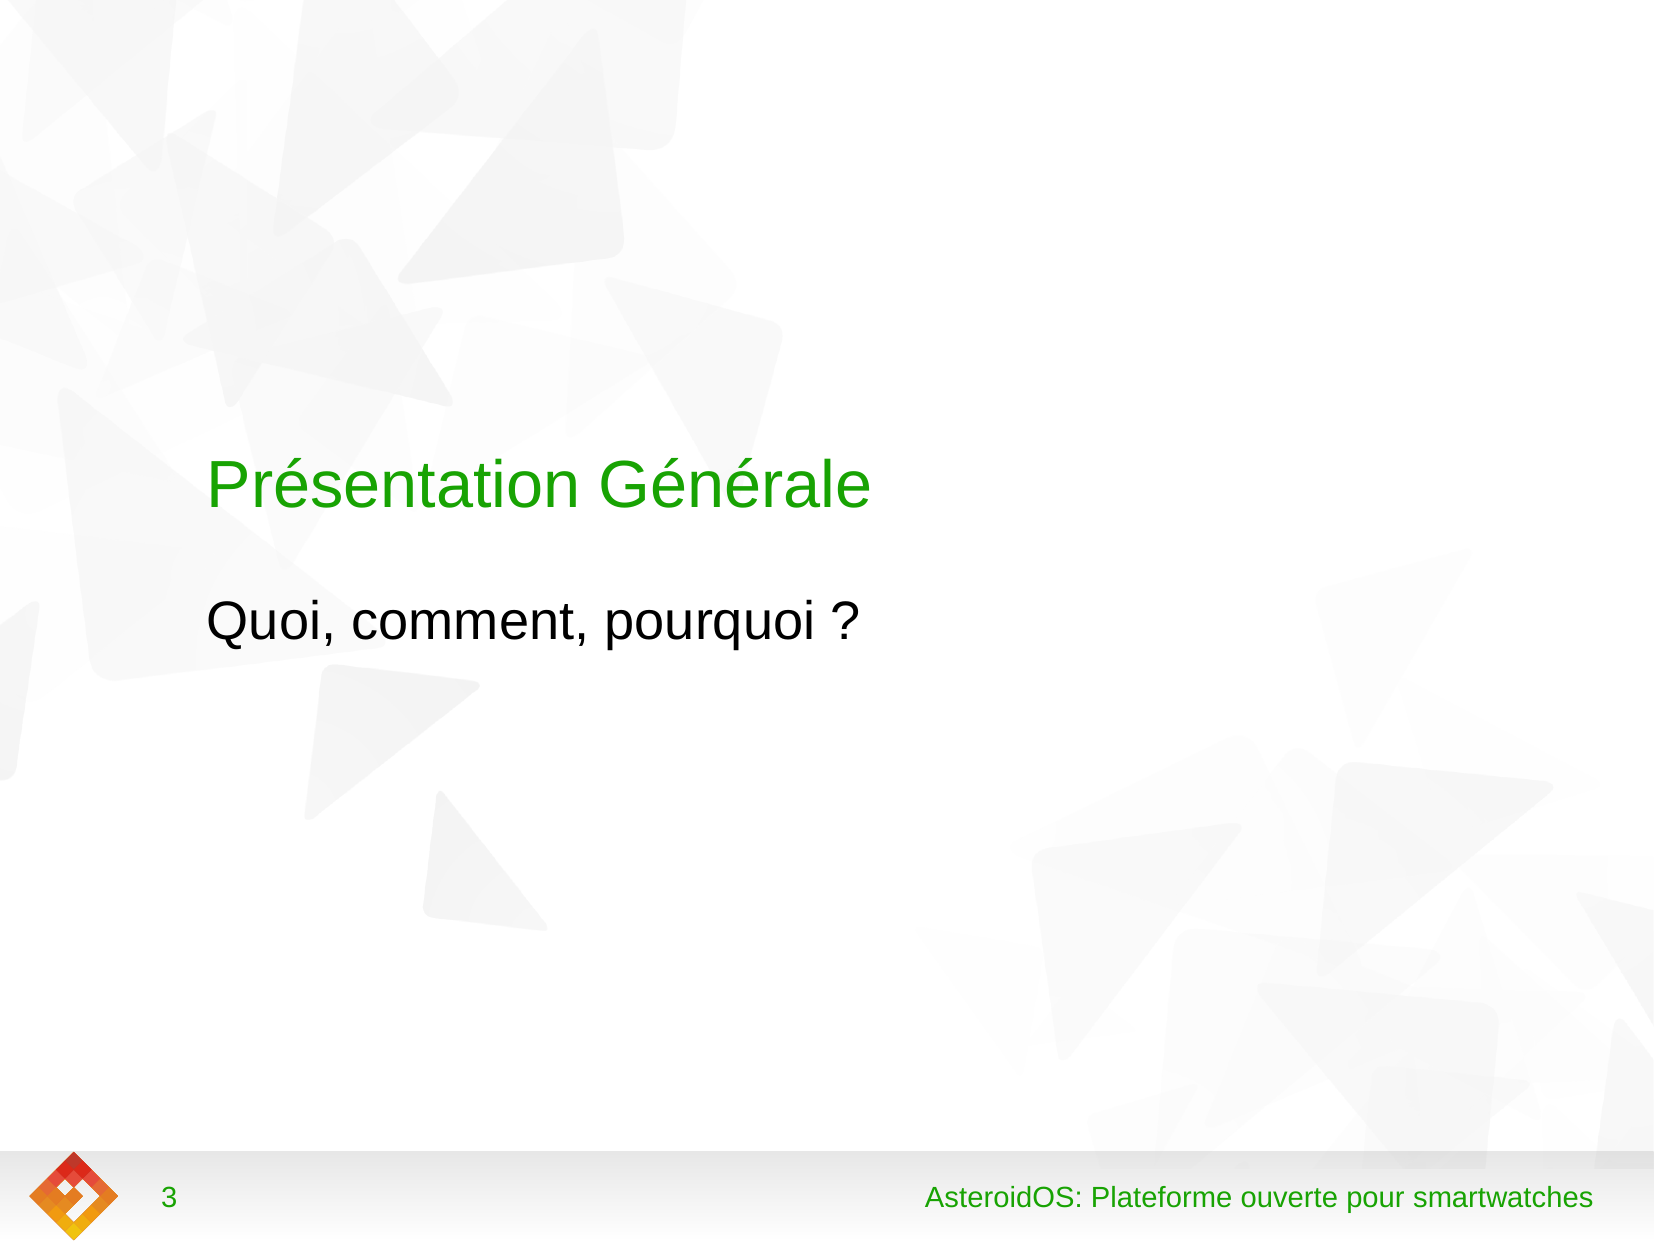

# Présentation Générale
Quoi, comment, pourquoi ?
3
AsteroidOS: Plateforme ouverte pour smartwatches